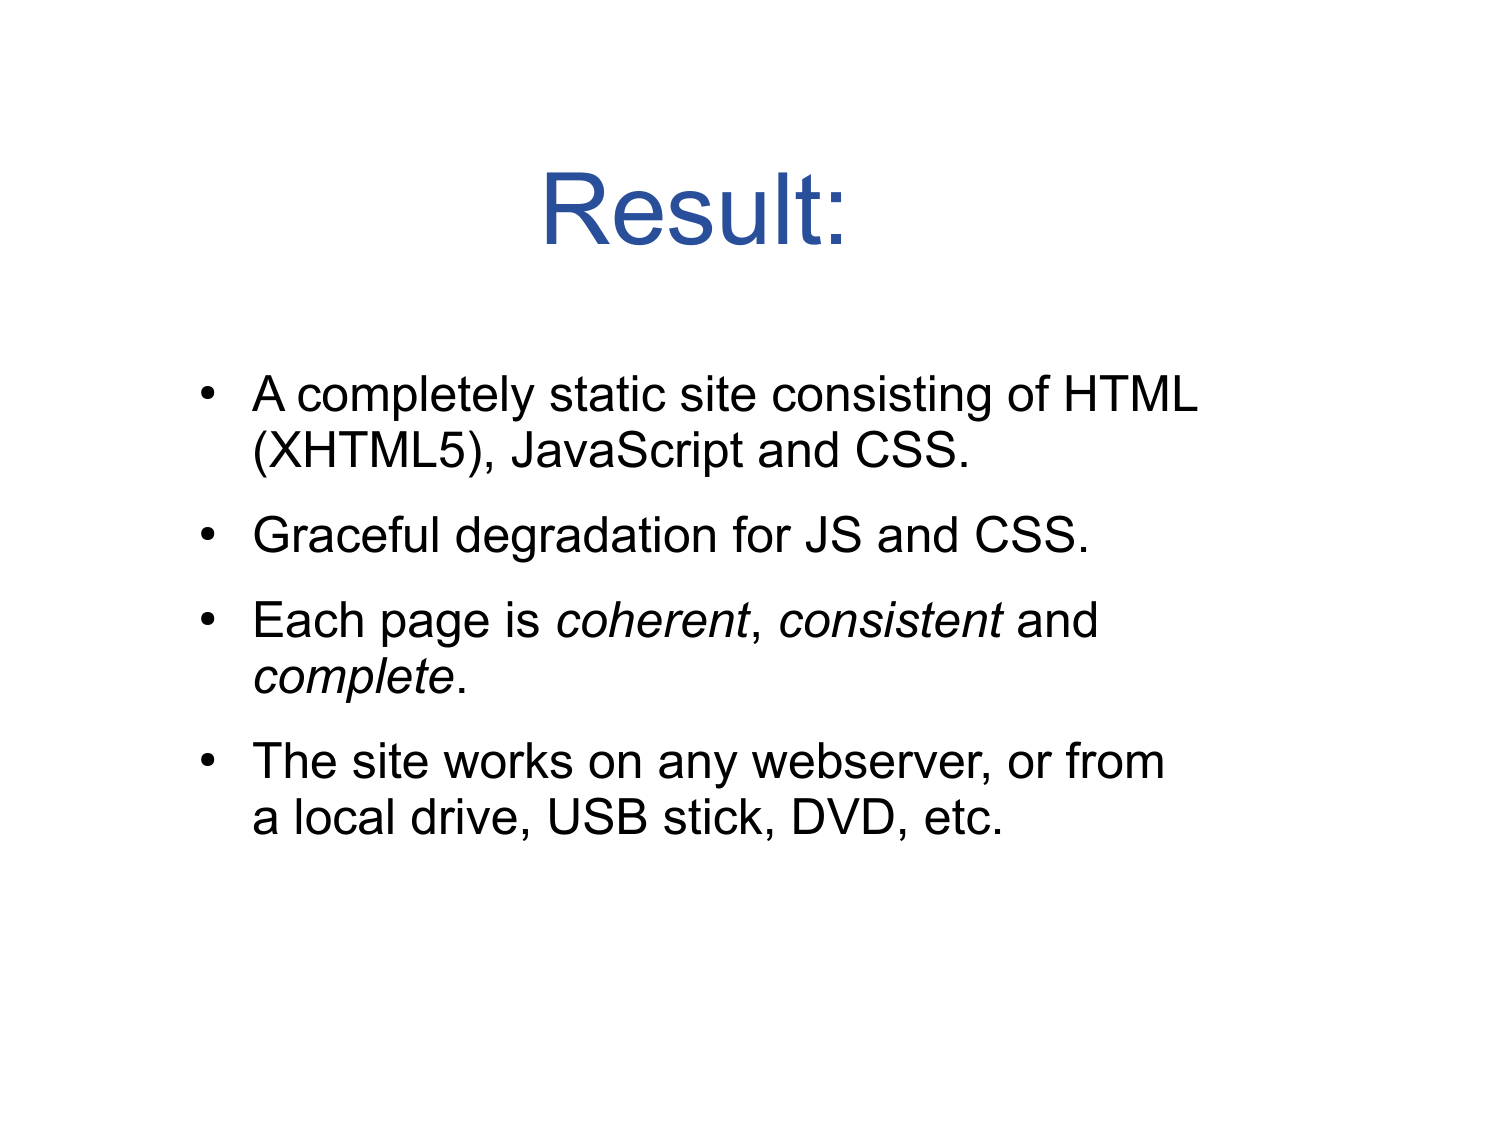

# Result:
A completely static site consisting of HTML (XHTML5), JavaScript and CSS.
Graceful degradation for JS and CSS.
Each page is coherent, consistent and complete.
The site works on any webserver, or from a local drive, USB stick, DVD, etc.